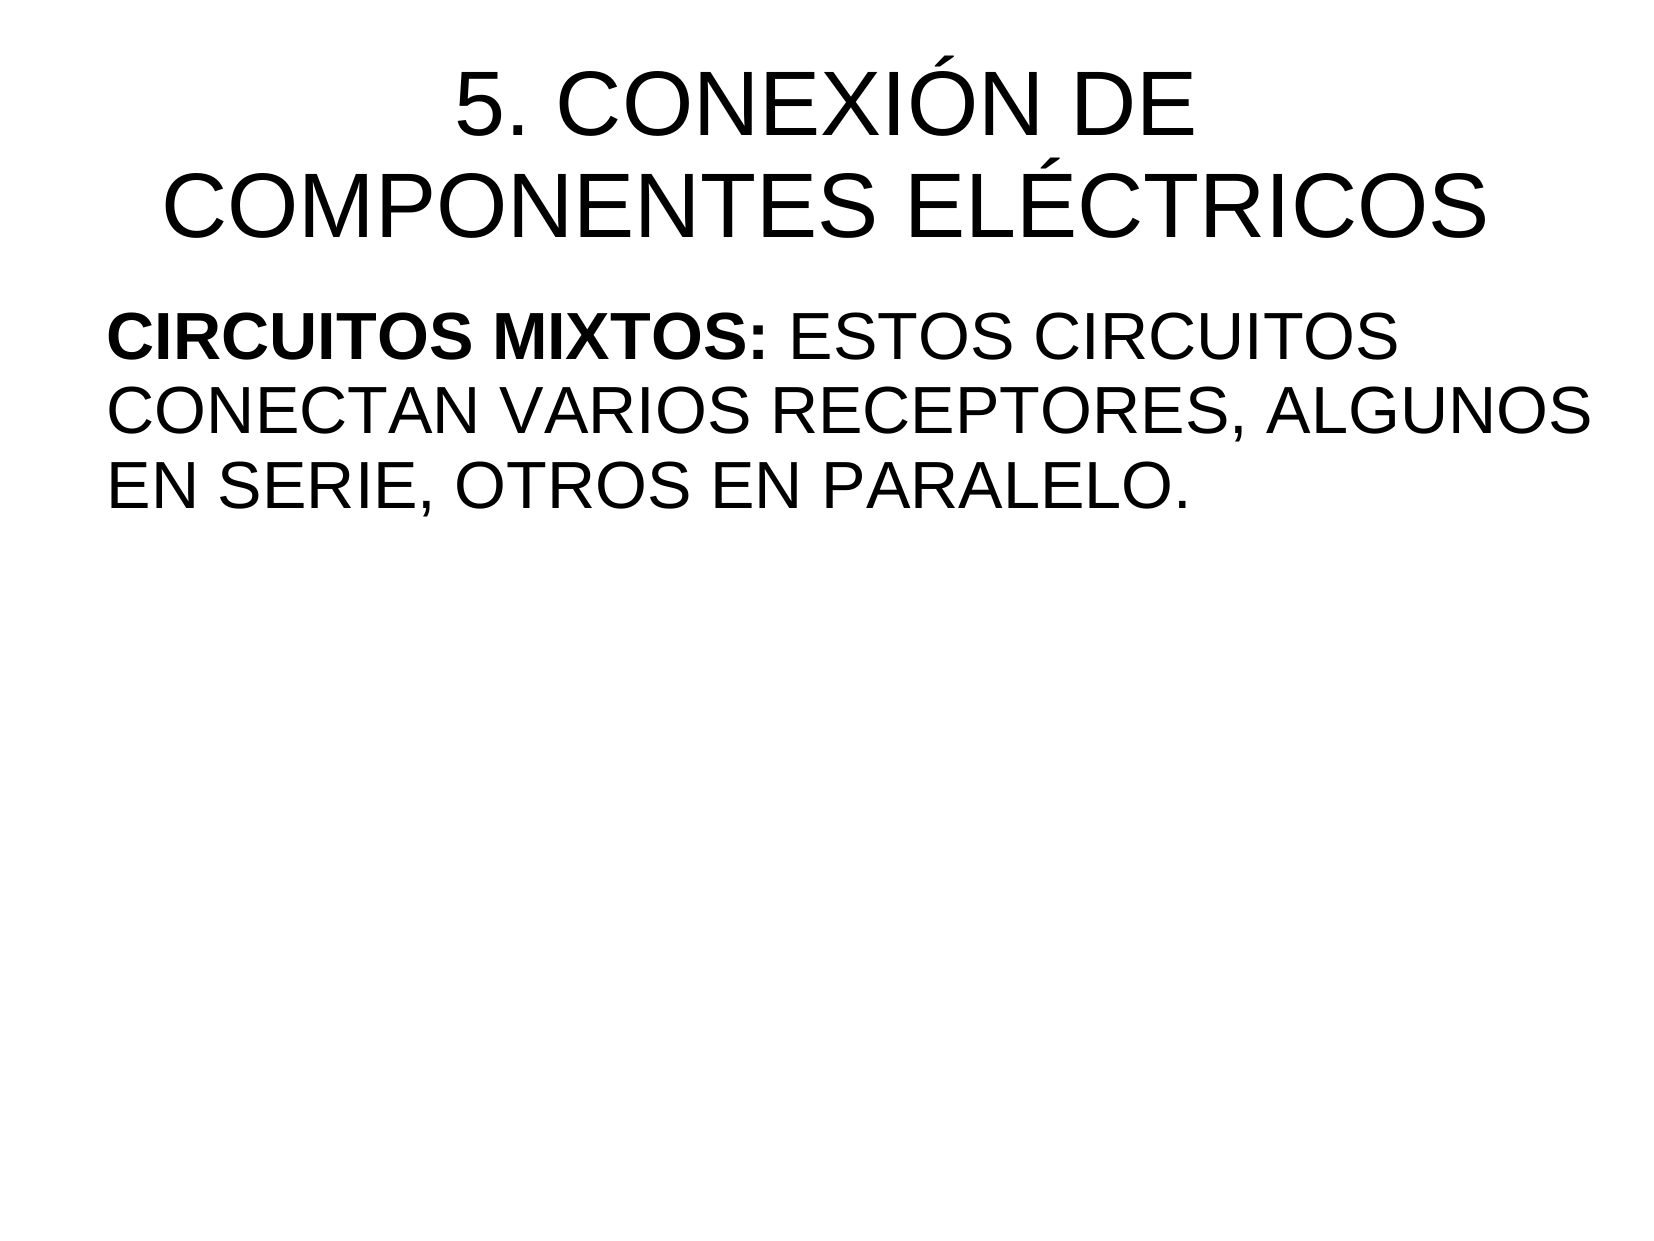

# 5. CONEXIÓN DE COMPONENTES ELÉCTRICOS
CIRCUITOS MIXTOS: ESTOS CIRCUITOS CONECTAN VARIOS RECEPTORES, ALGUNOS EN SERIE, OTROS EN PARALELO.